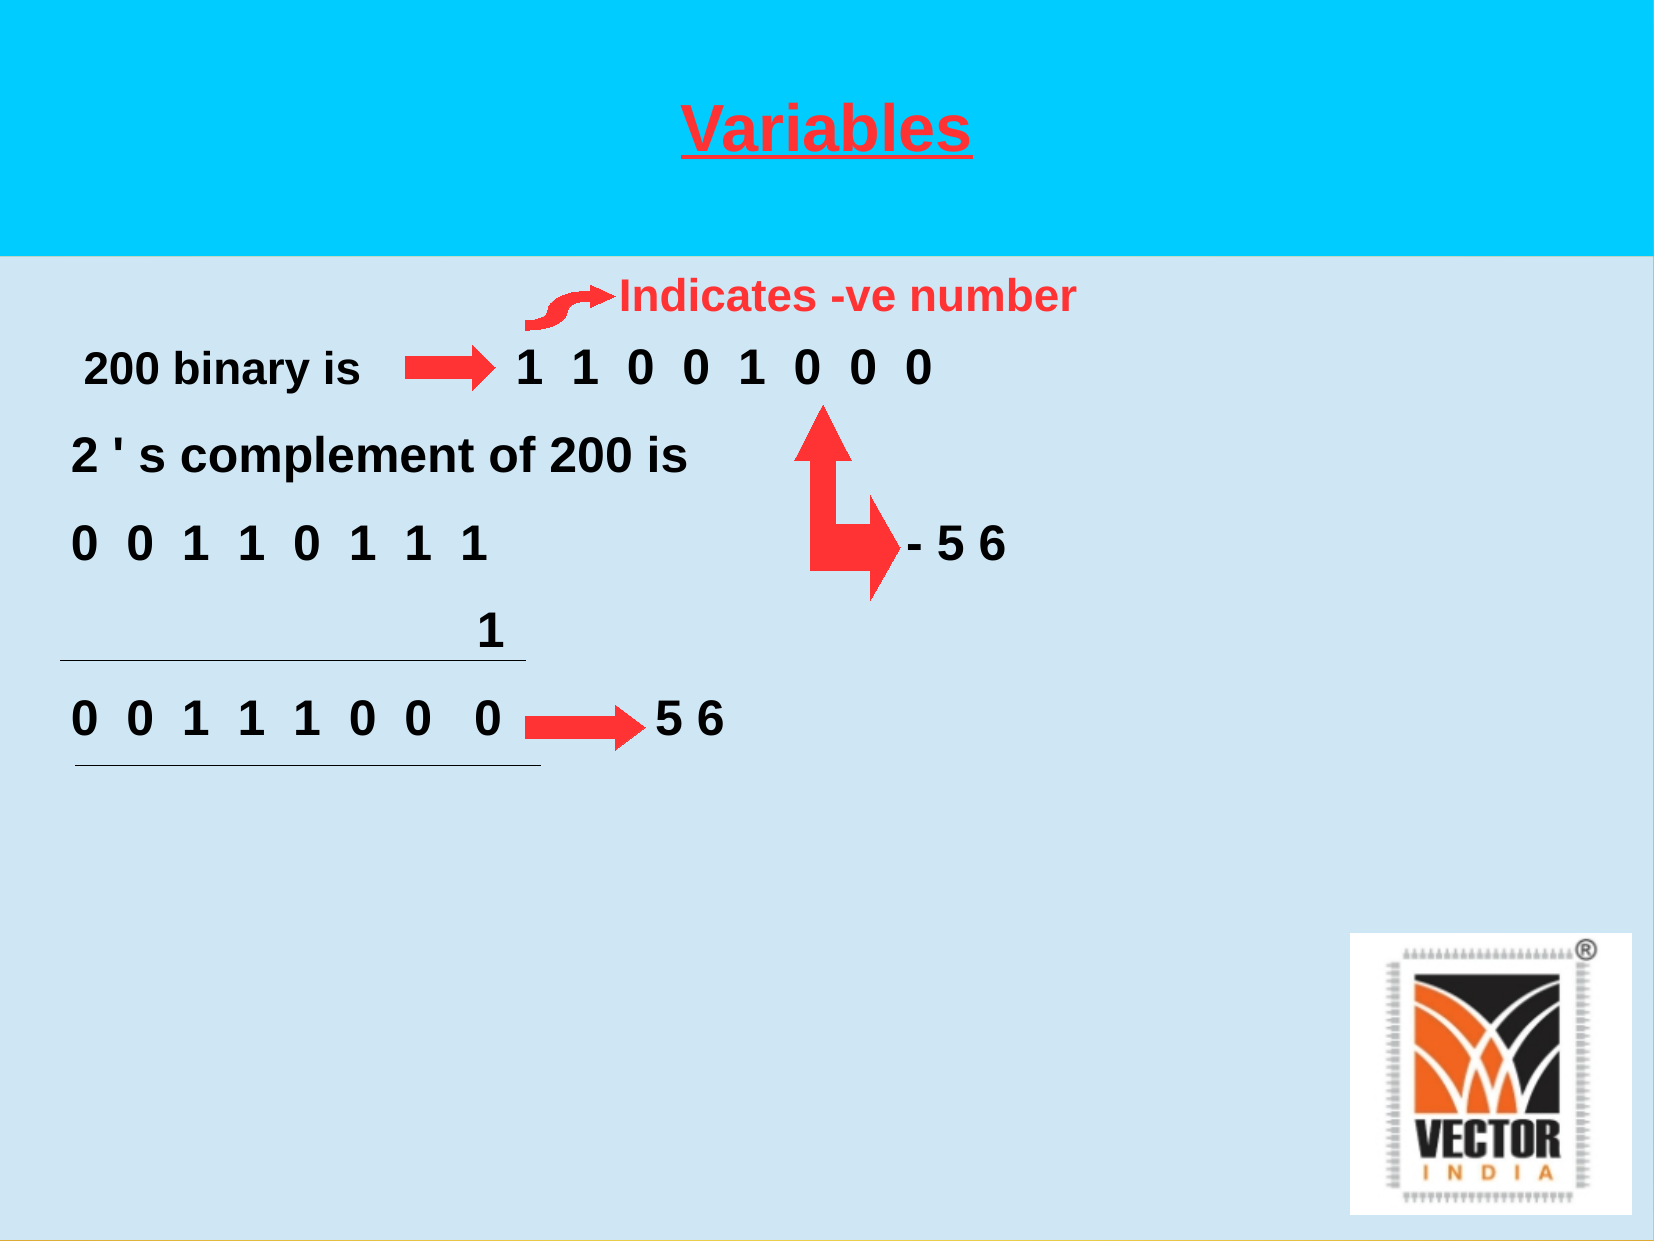

# Variables
 200 binary is 1 1 0 0 1 0 0 0
2 ' s complement of 200 is
0 0 1 1 0 1 1 1 - 5 6
 1
0 0 1 1 1 0 0 0 5 6
Indicates -ve number